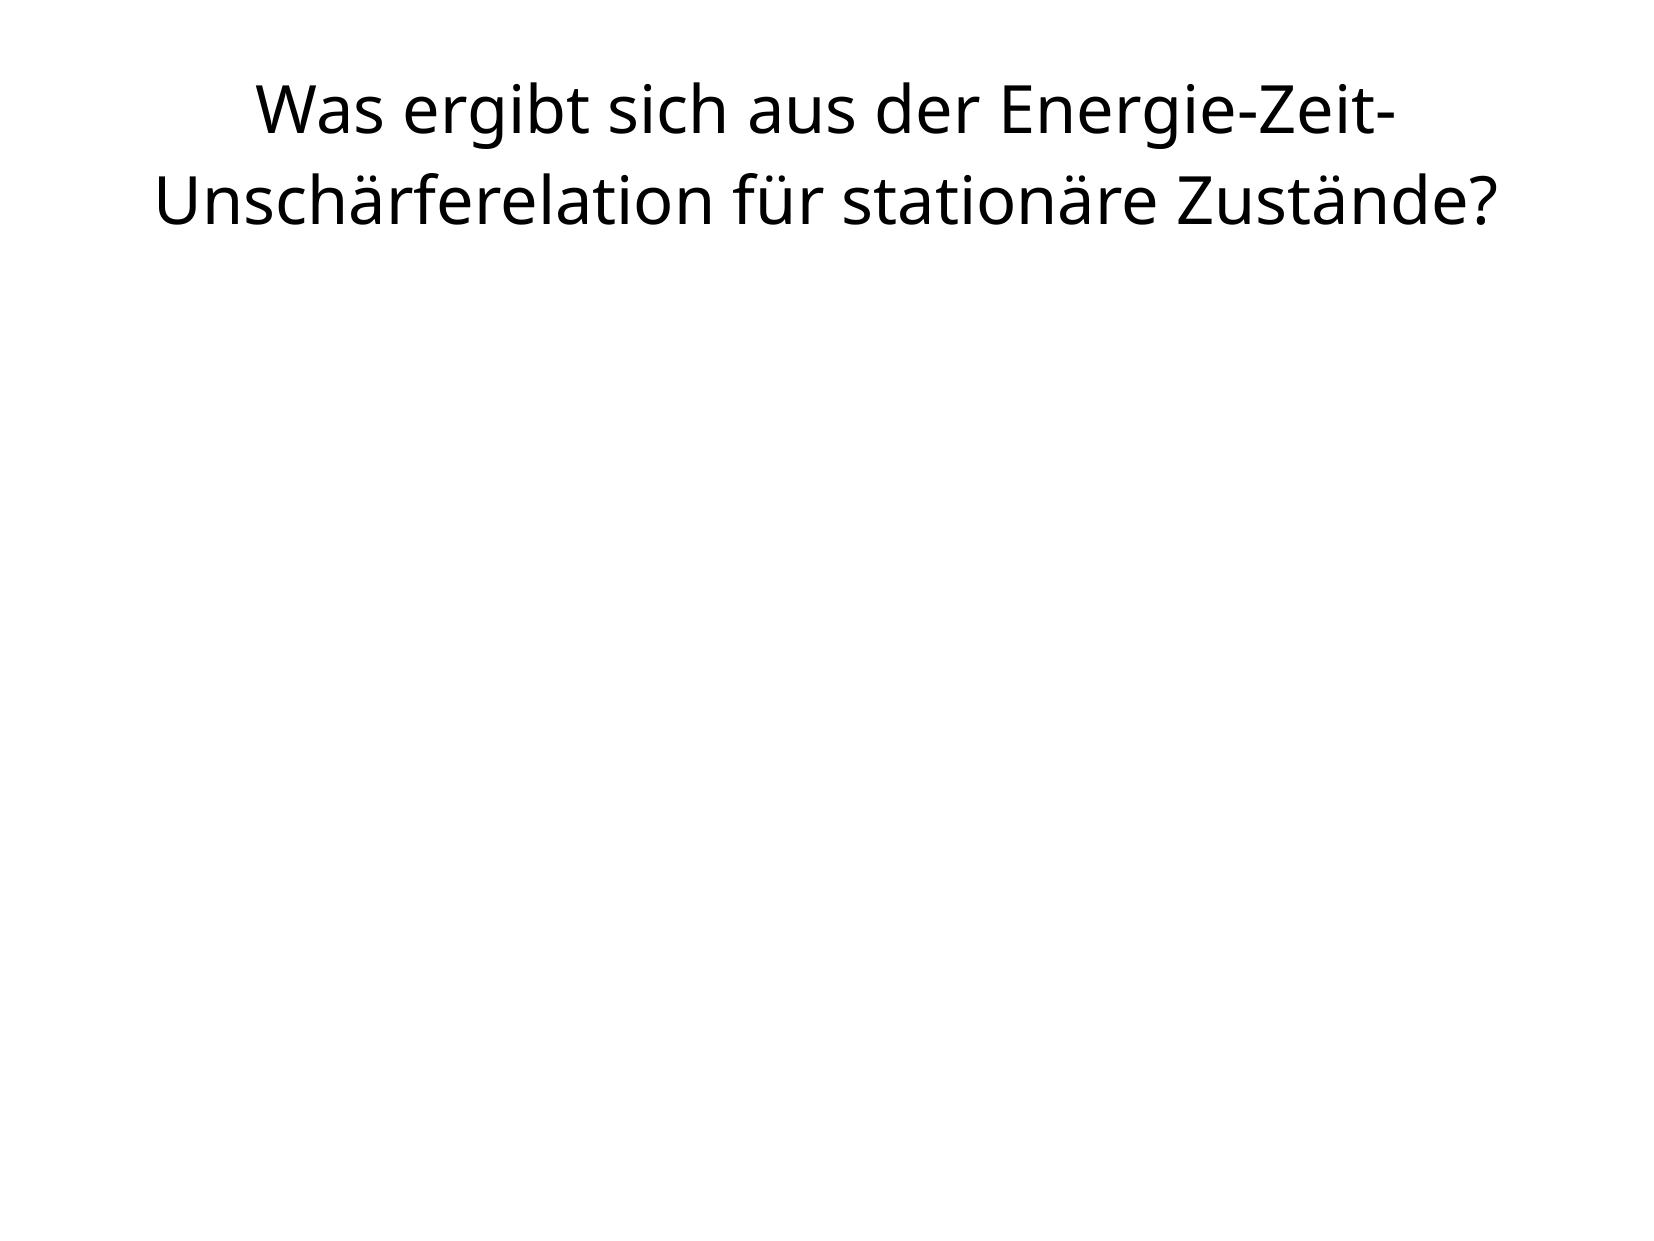

# Was ergibt sich aus der Energie-Zeit-Unschärferelation für stationäre Zustände?